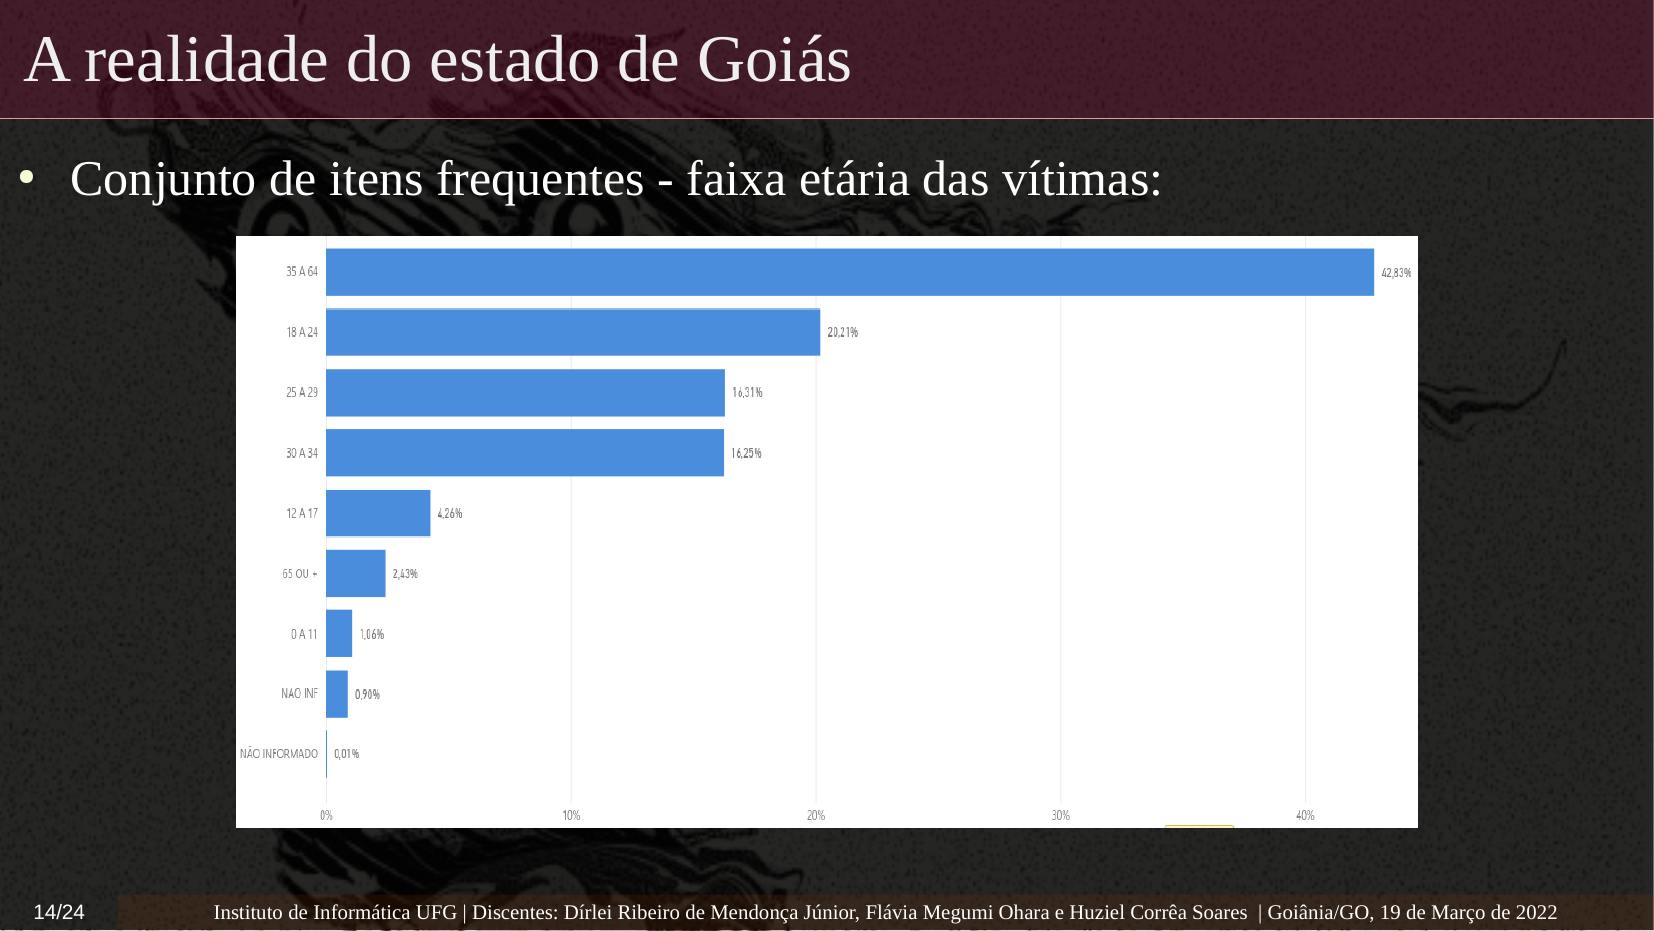

# A realidade do estado de Goiás
Conjunto de itens frequentes - faixa etária das vítimas:
14